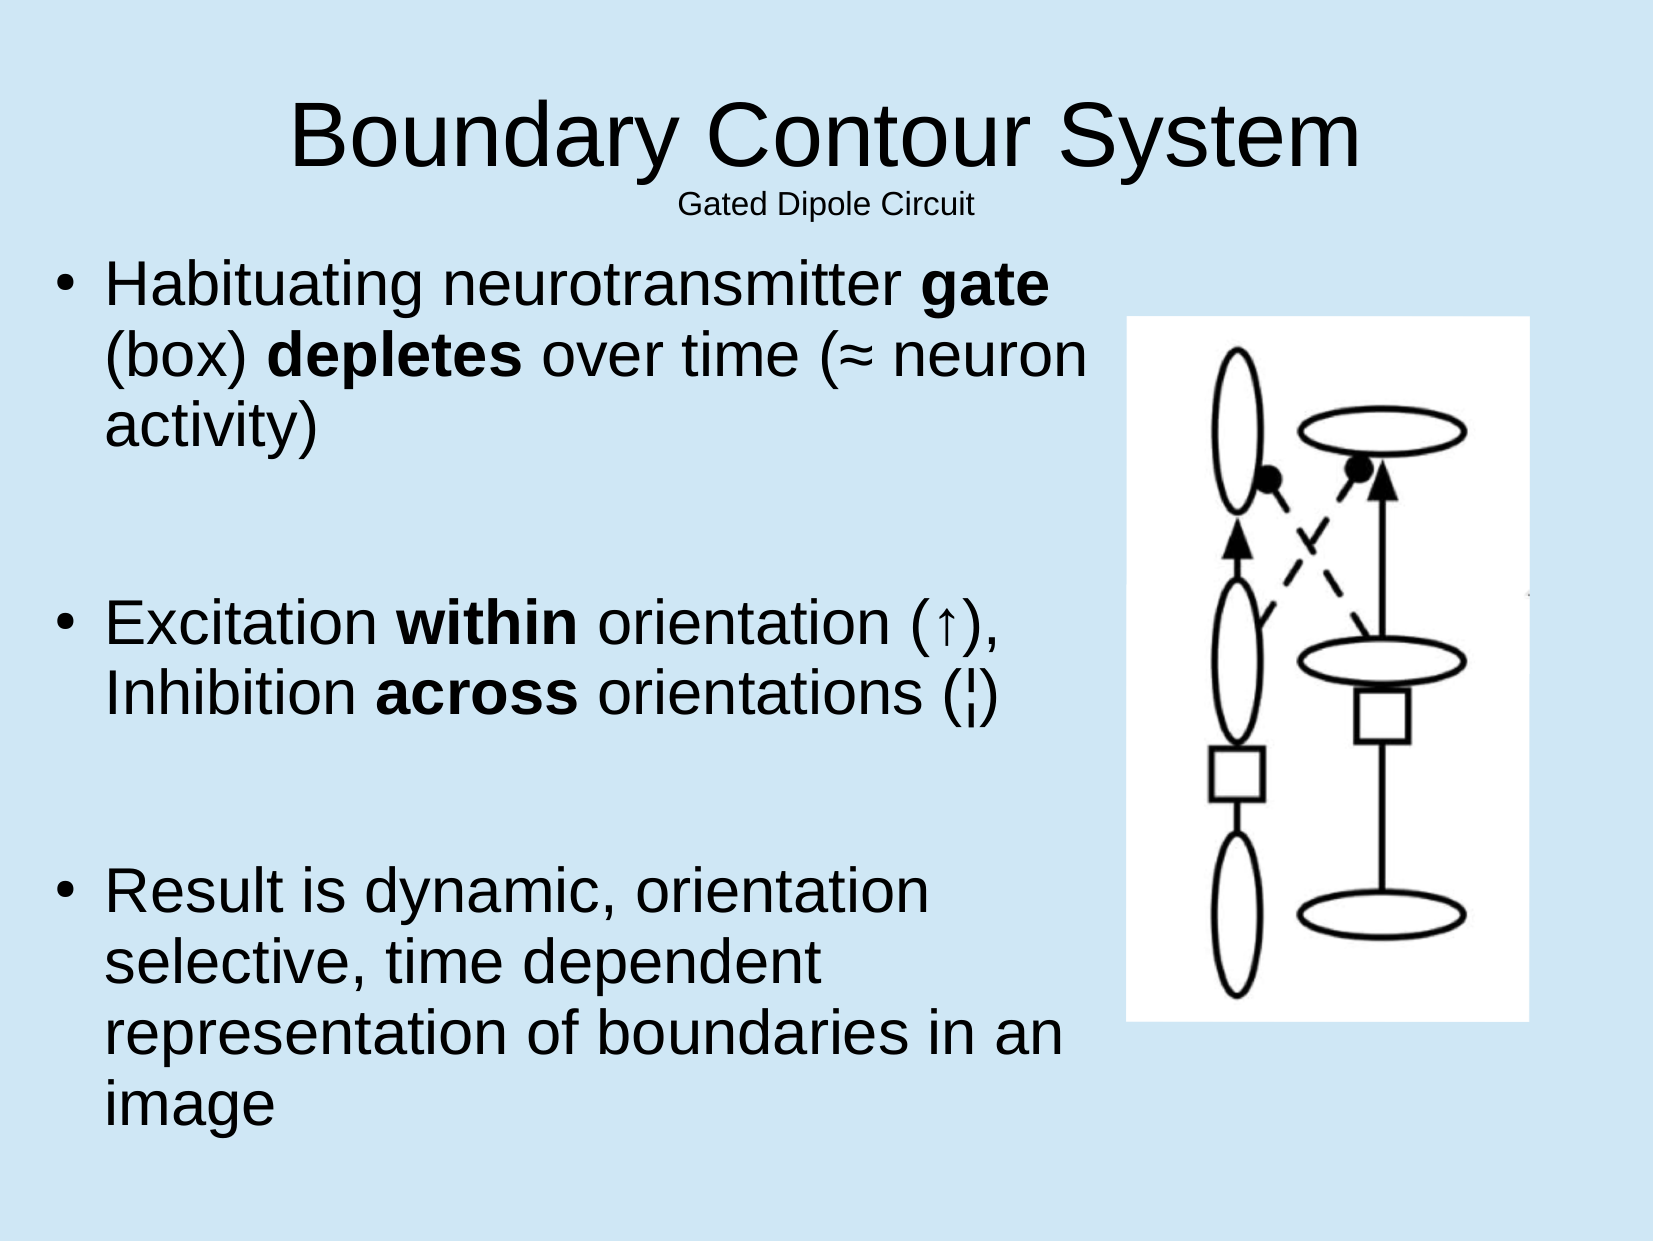

# Boundary Contour System Gated Dipole Circuit
Habituating neurotransmitter gate (box) depletes over time (≈ neuron activity)
Excitation within orientation (↑), Inhibition across orientations (¦)
Result is dynamic, orientation selective, time dependent representation of boundaries in an image